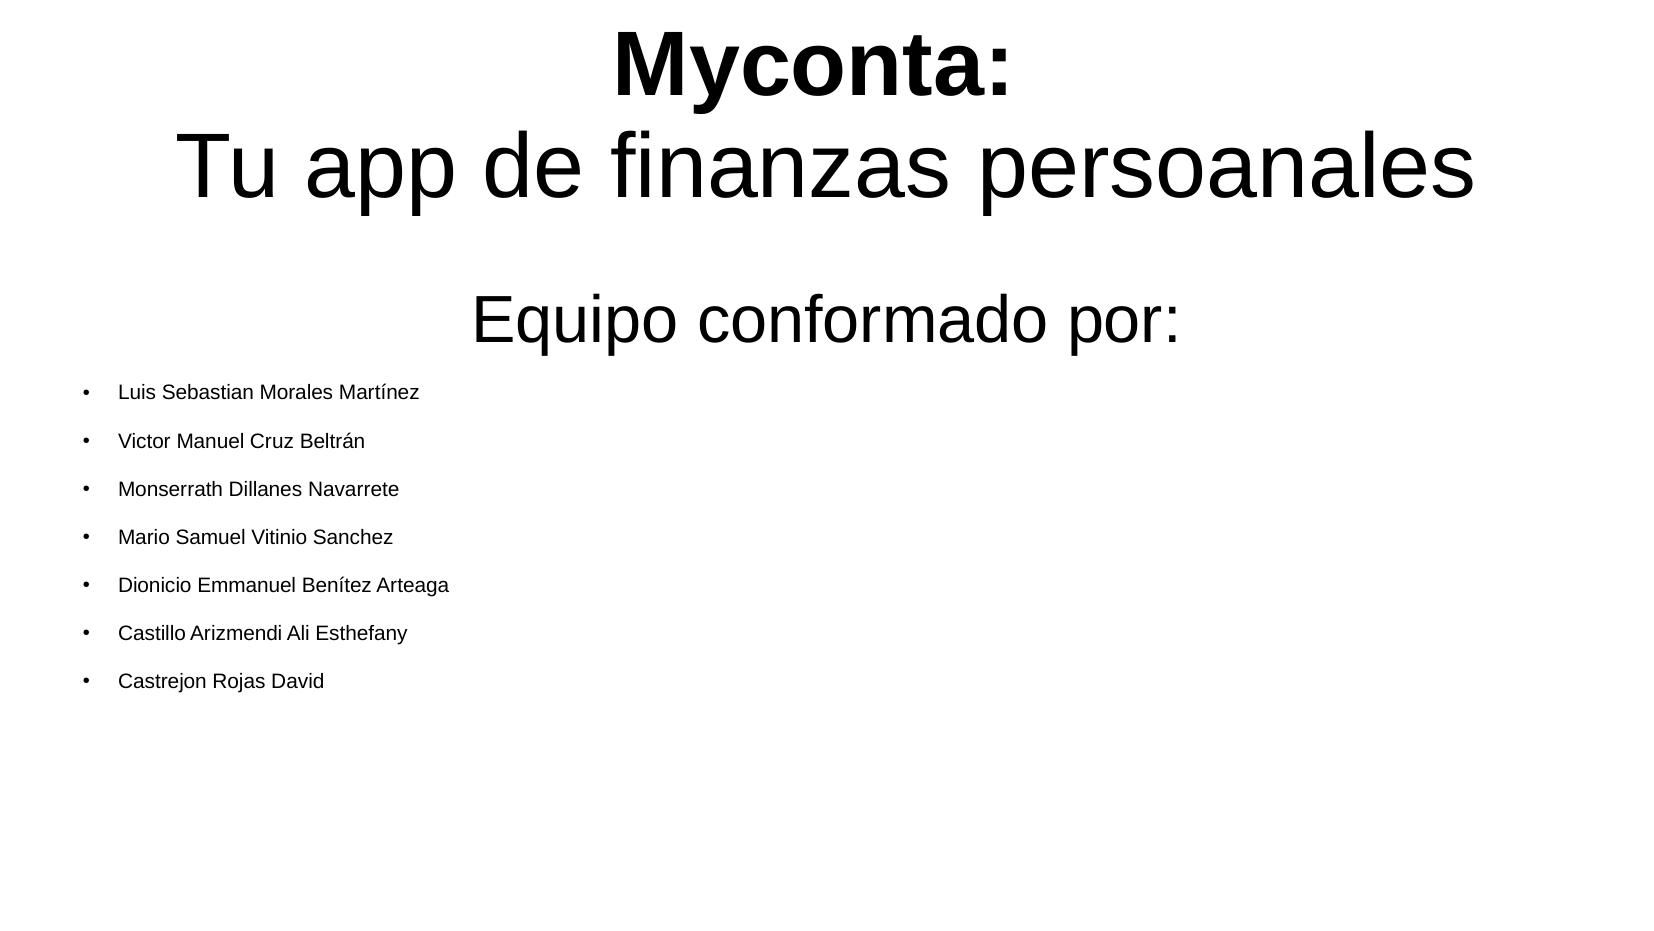

# Myconta: Tu app de finanzas persoanales
Equipo conformado por:
Luis Sebastian Morales Martínez
Victor Manuel Cruz Beltrán
Monserrath Dillanes Navarrete
Mario Samuel Vitinio Sanchez
Dionicio Emmanuel Benítez Arteaga
Castillo Arizmendi Ali Esthefany
Castrejon Rojas David